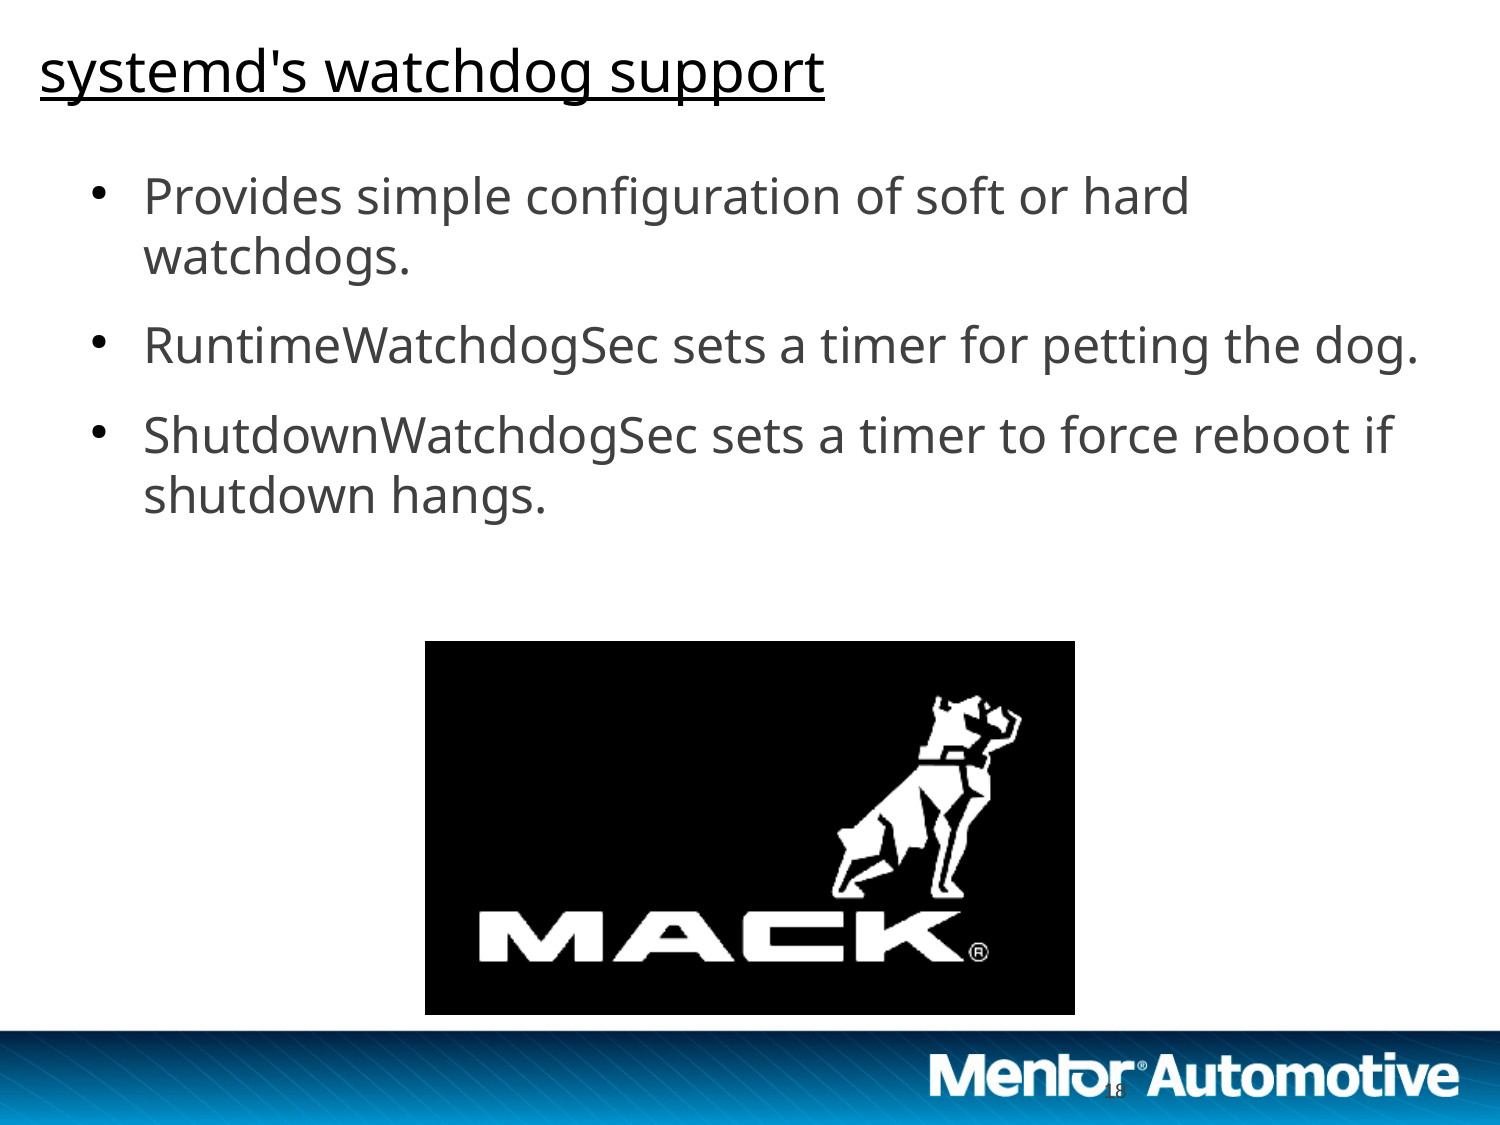

# systemd's watchdog support
Provides simple configuration of soft or hard watchdogs.
RuntimeWatchdogSec sets a timer for petting the dog.
ShutdownWatchdogSec sets a timer to force reboot if shutdown hangs.